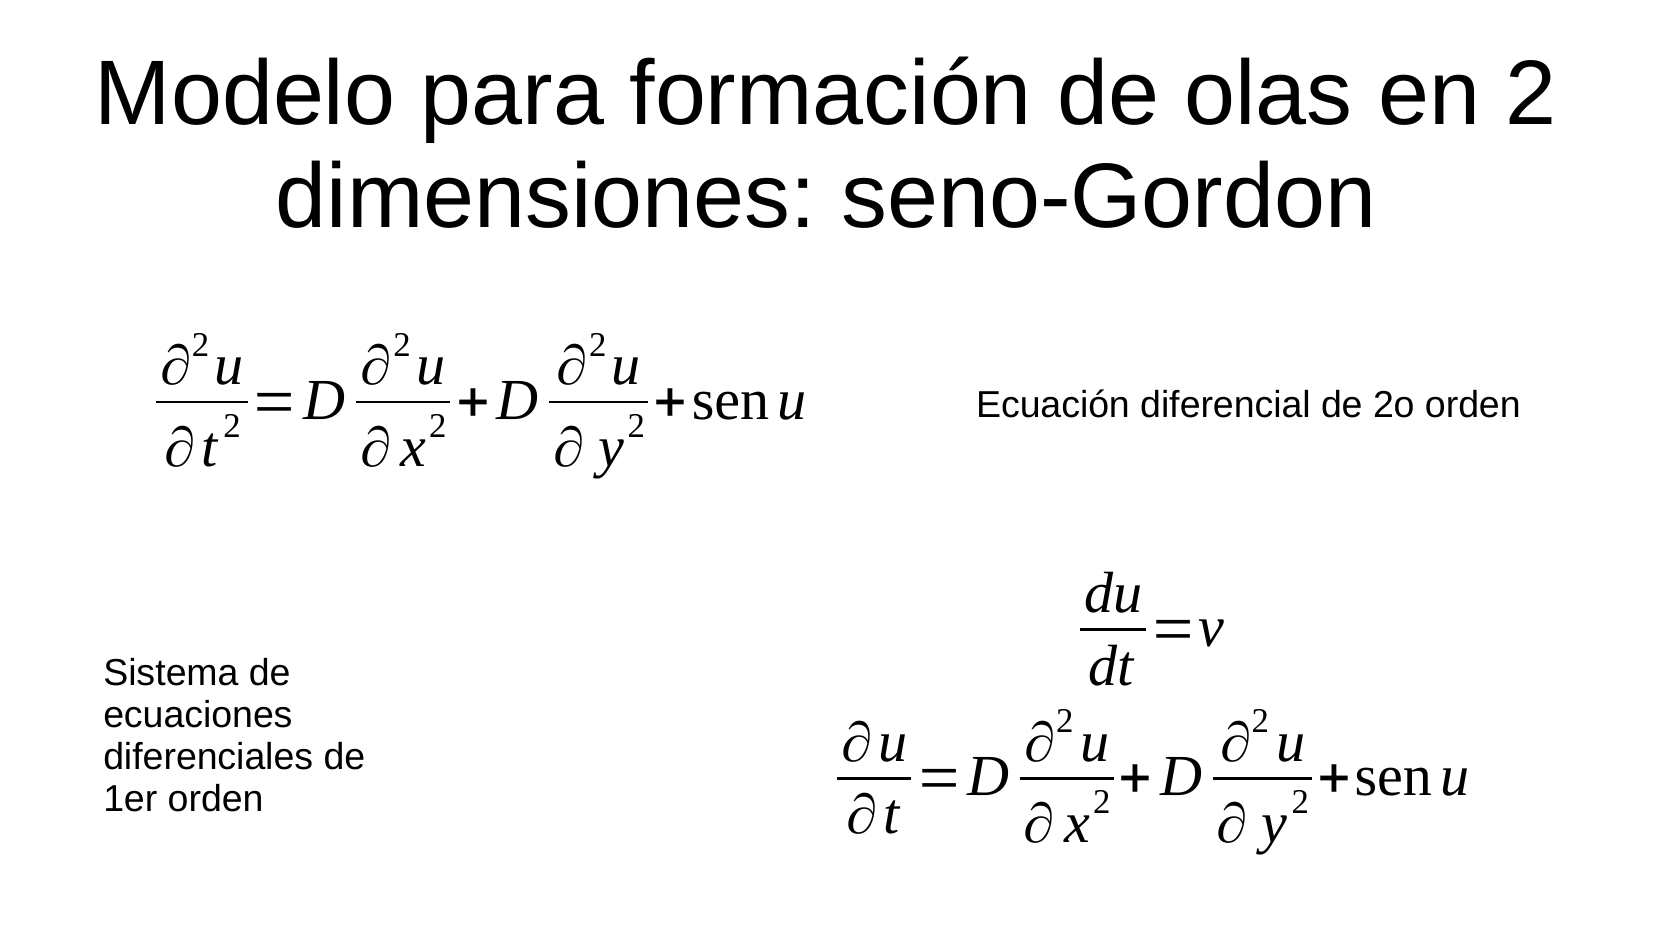

# Modelo para formación de olas en 2 dimensiones: seno-Gordon
Ecuación diferencial de 2o orden
Sistema de ecuaciones diferenciales de 1er orden